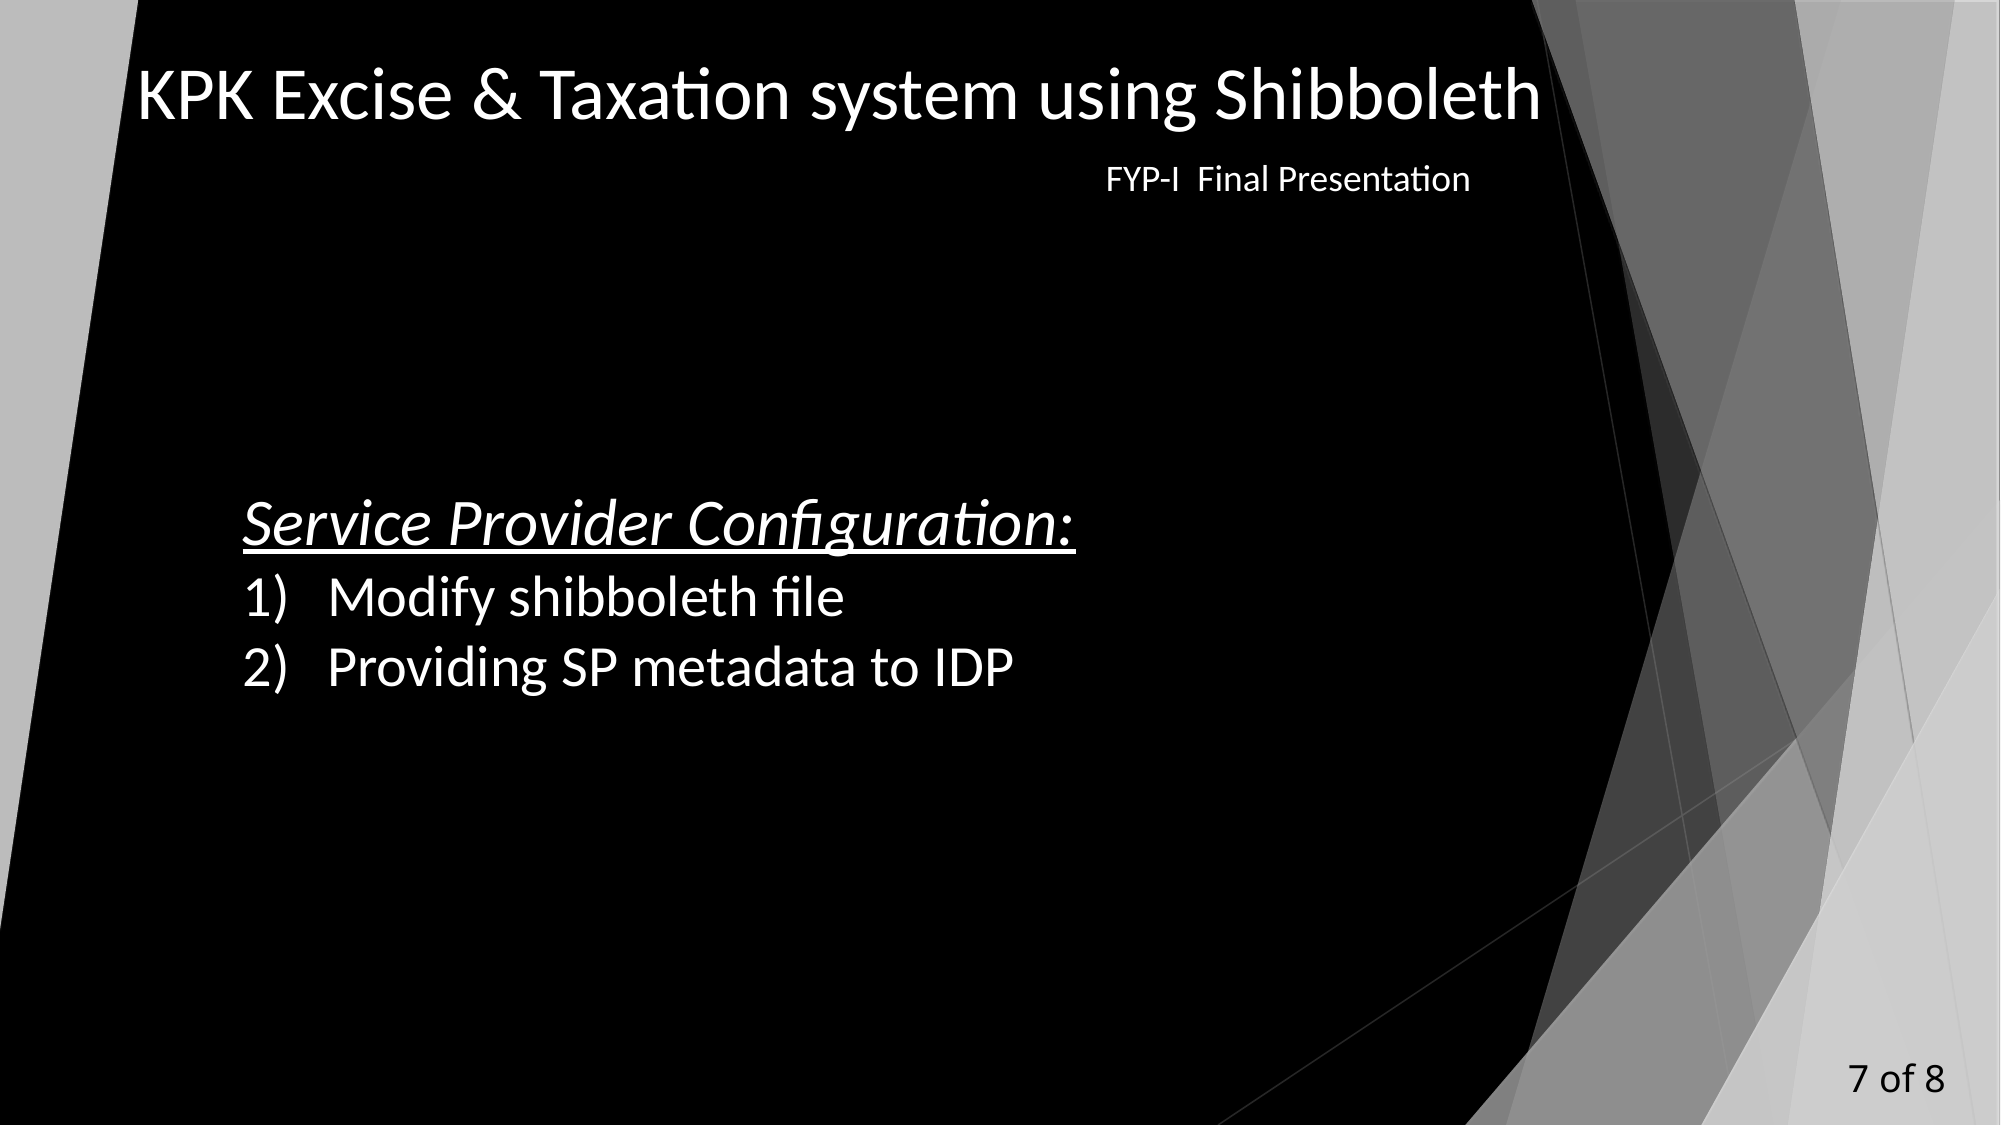

KPK Excise & Taxation system using Shibboleth
FYP-I Final Presentation
Service Provider Configuration:
Modify shibboleth file
Providing SP metadata to IDP
 7 of 8